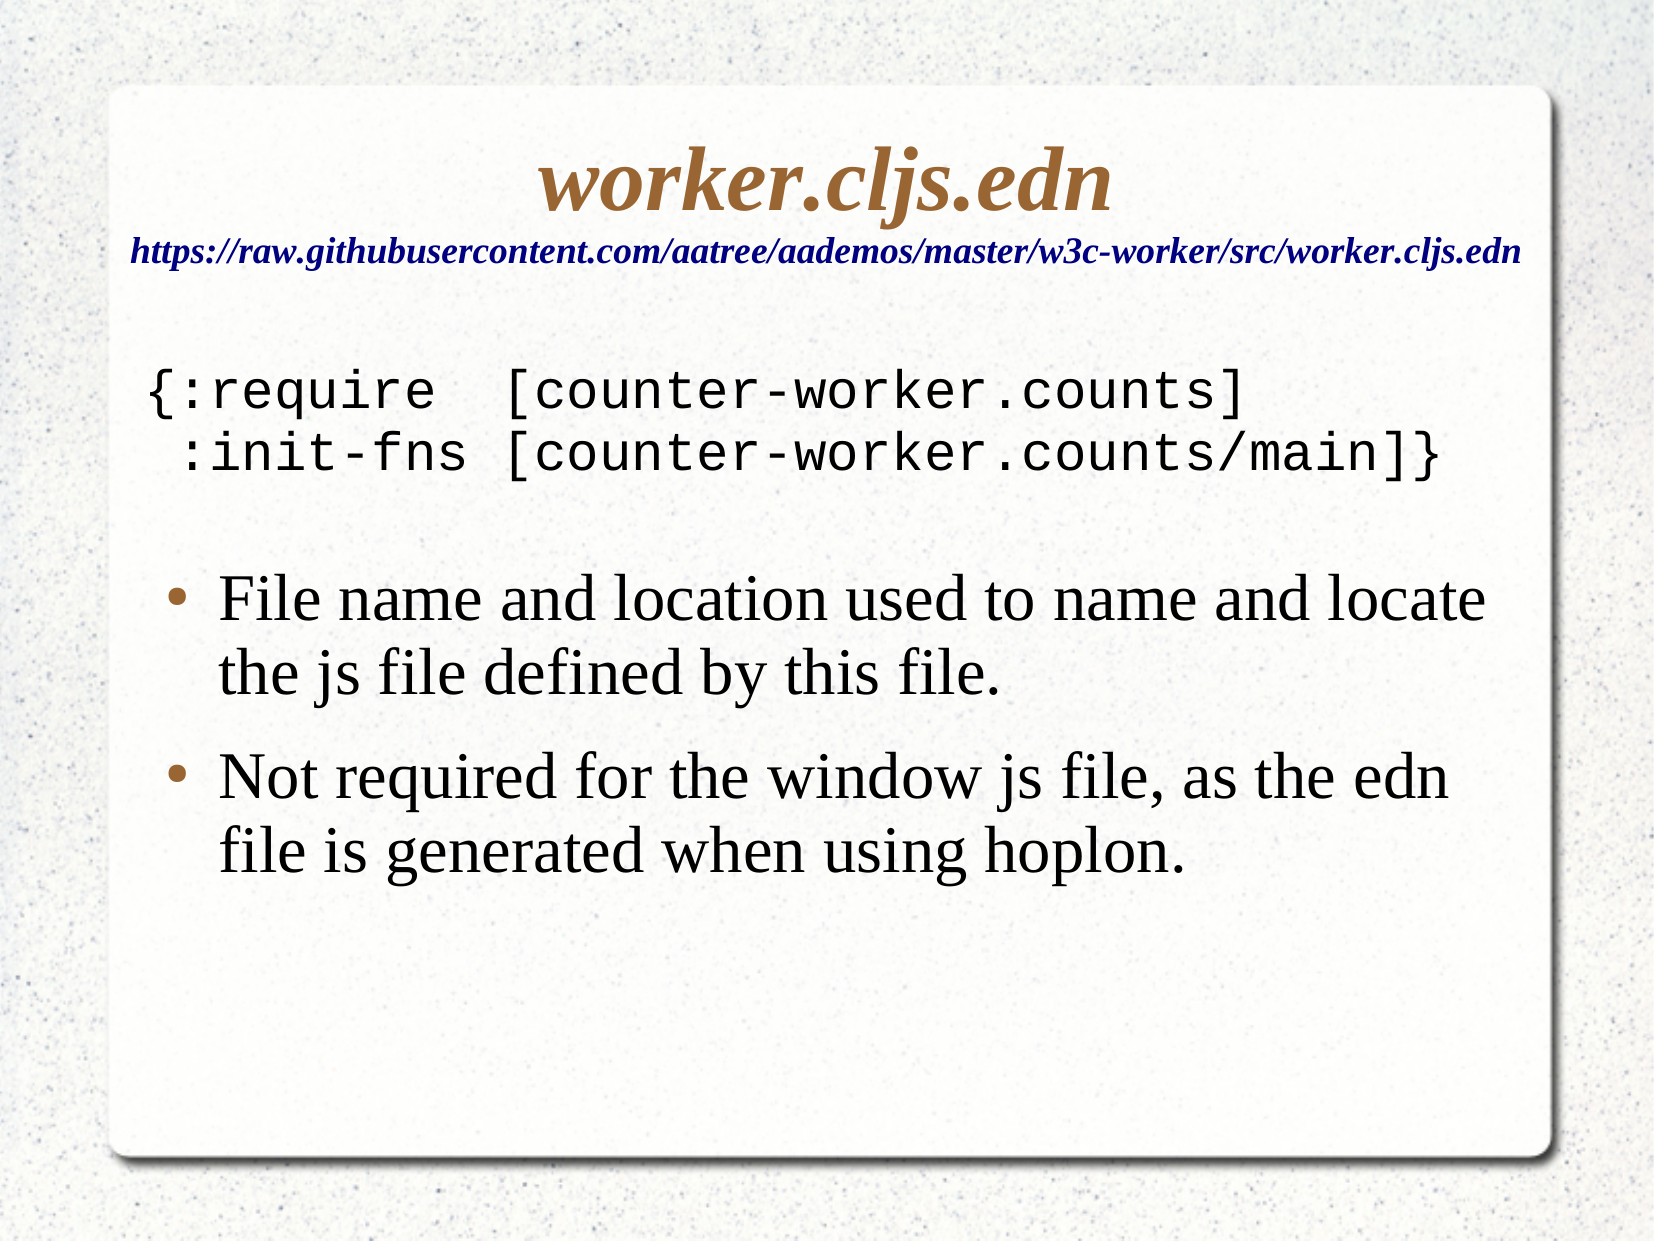

# worker.cljs.edn https://raw.githubusercontent.com/aatree/aademos/master/w3c-worker/src/worker.cljs.edn
{:require [counter-worker.counts]
 :init-fns [counter-worker.counts/main]}
File name and location used to name and locate the js file defined by this file.
Not required for the window js file, as the edn file is generated when using hoplon.